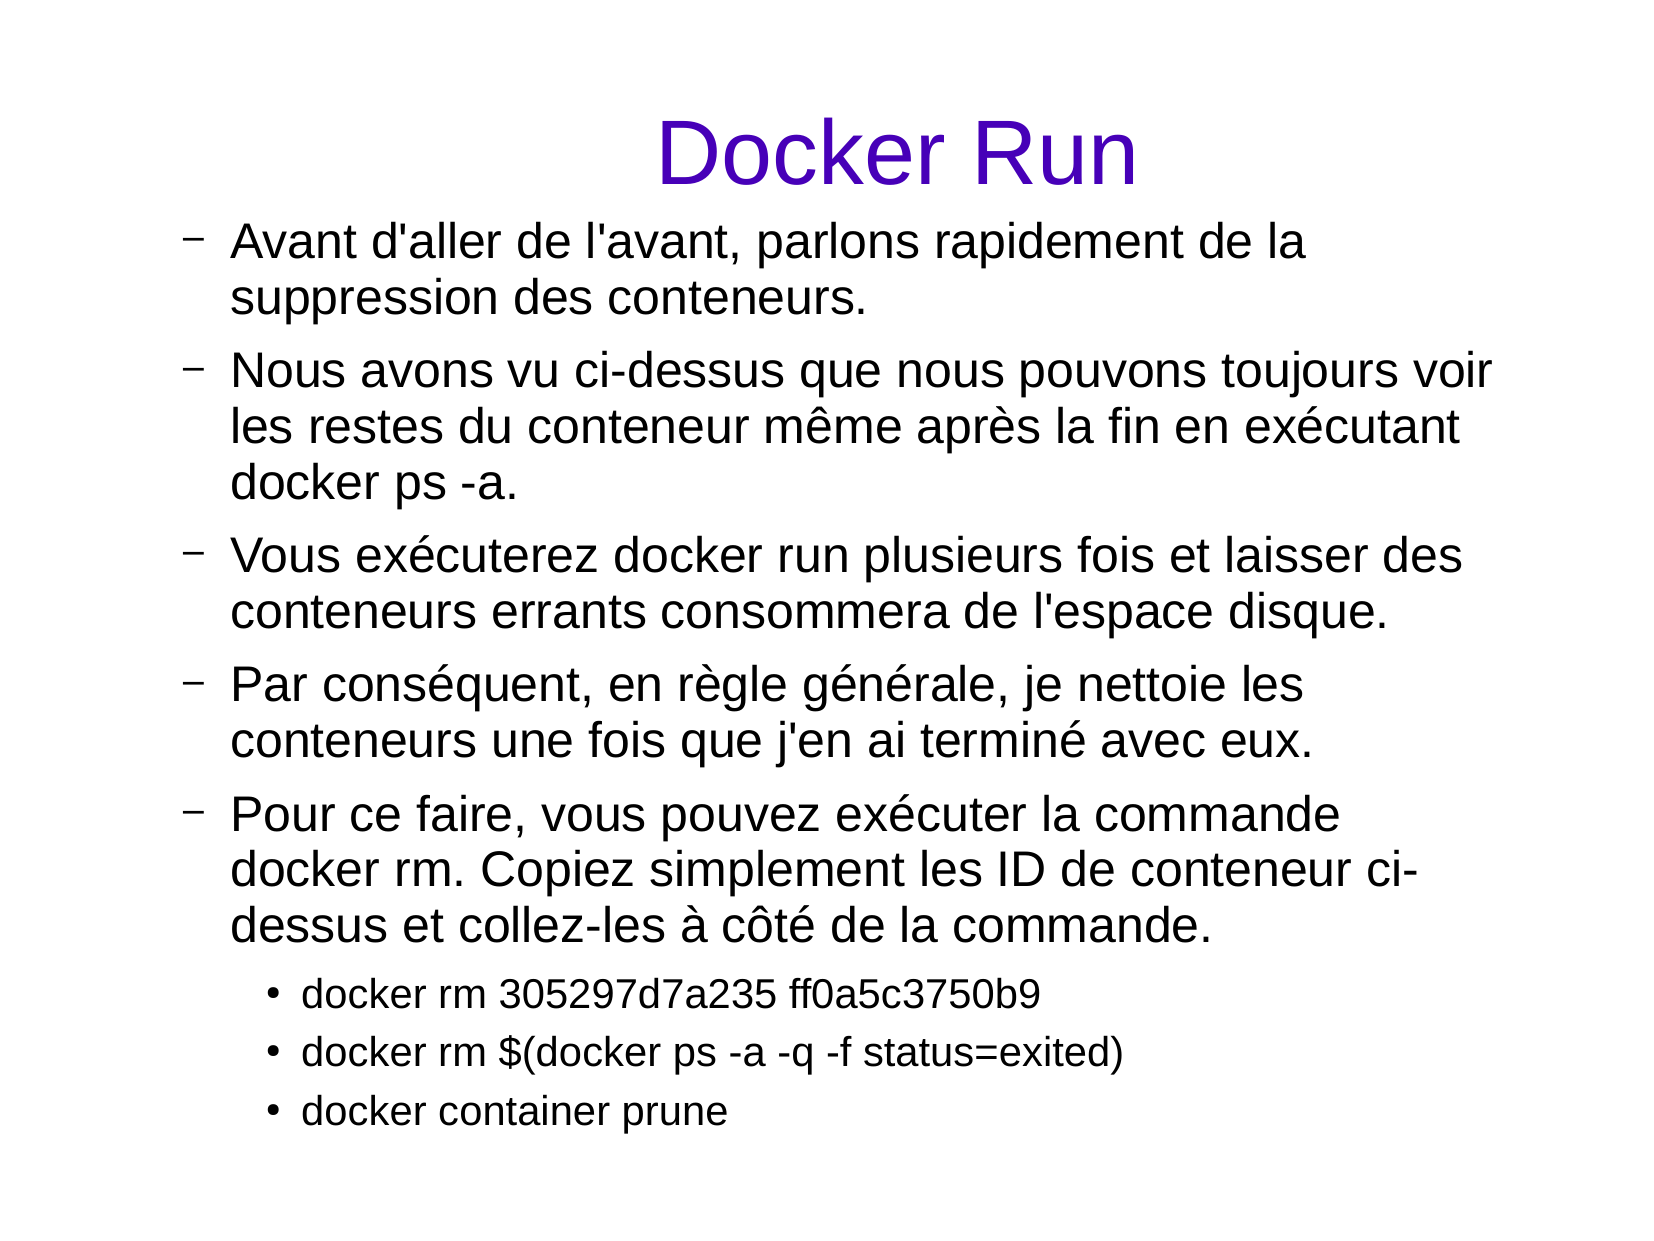

# Docker Run
Avant d'aller de l'avant, parlons rapidement de la suppression des conteneurs.
Nous avons vu ci-dessus que nous pouvons toujours voir les restes du conteneur même après la fin en exécutant docker ps -a.
Vous exécuterez docker run plusieurs fois et laisser des conteneurs errants consommera de l'espace disque.
Par conséquent, en règle générale, je nettoie les conteneurs une fois que j'en ai terminé avec eux.
Pour ce faire, vous pouvez exécuter la commande docker rm. Copiez simplement les ID de conteneur ci-dessus et collez-les à côté de la commande.
docker rm 305297d7a235 ff0a5c3750b9
docker rm $(docker ps -a -q -f status=exited)
docker container prune